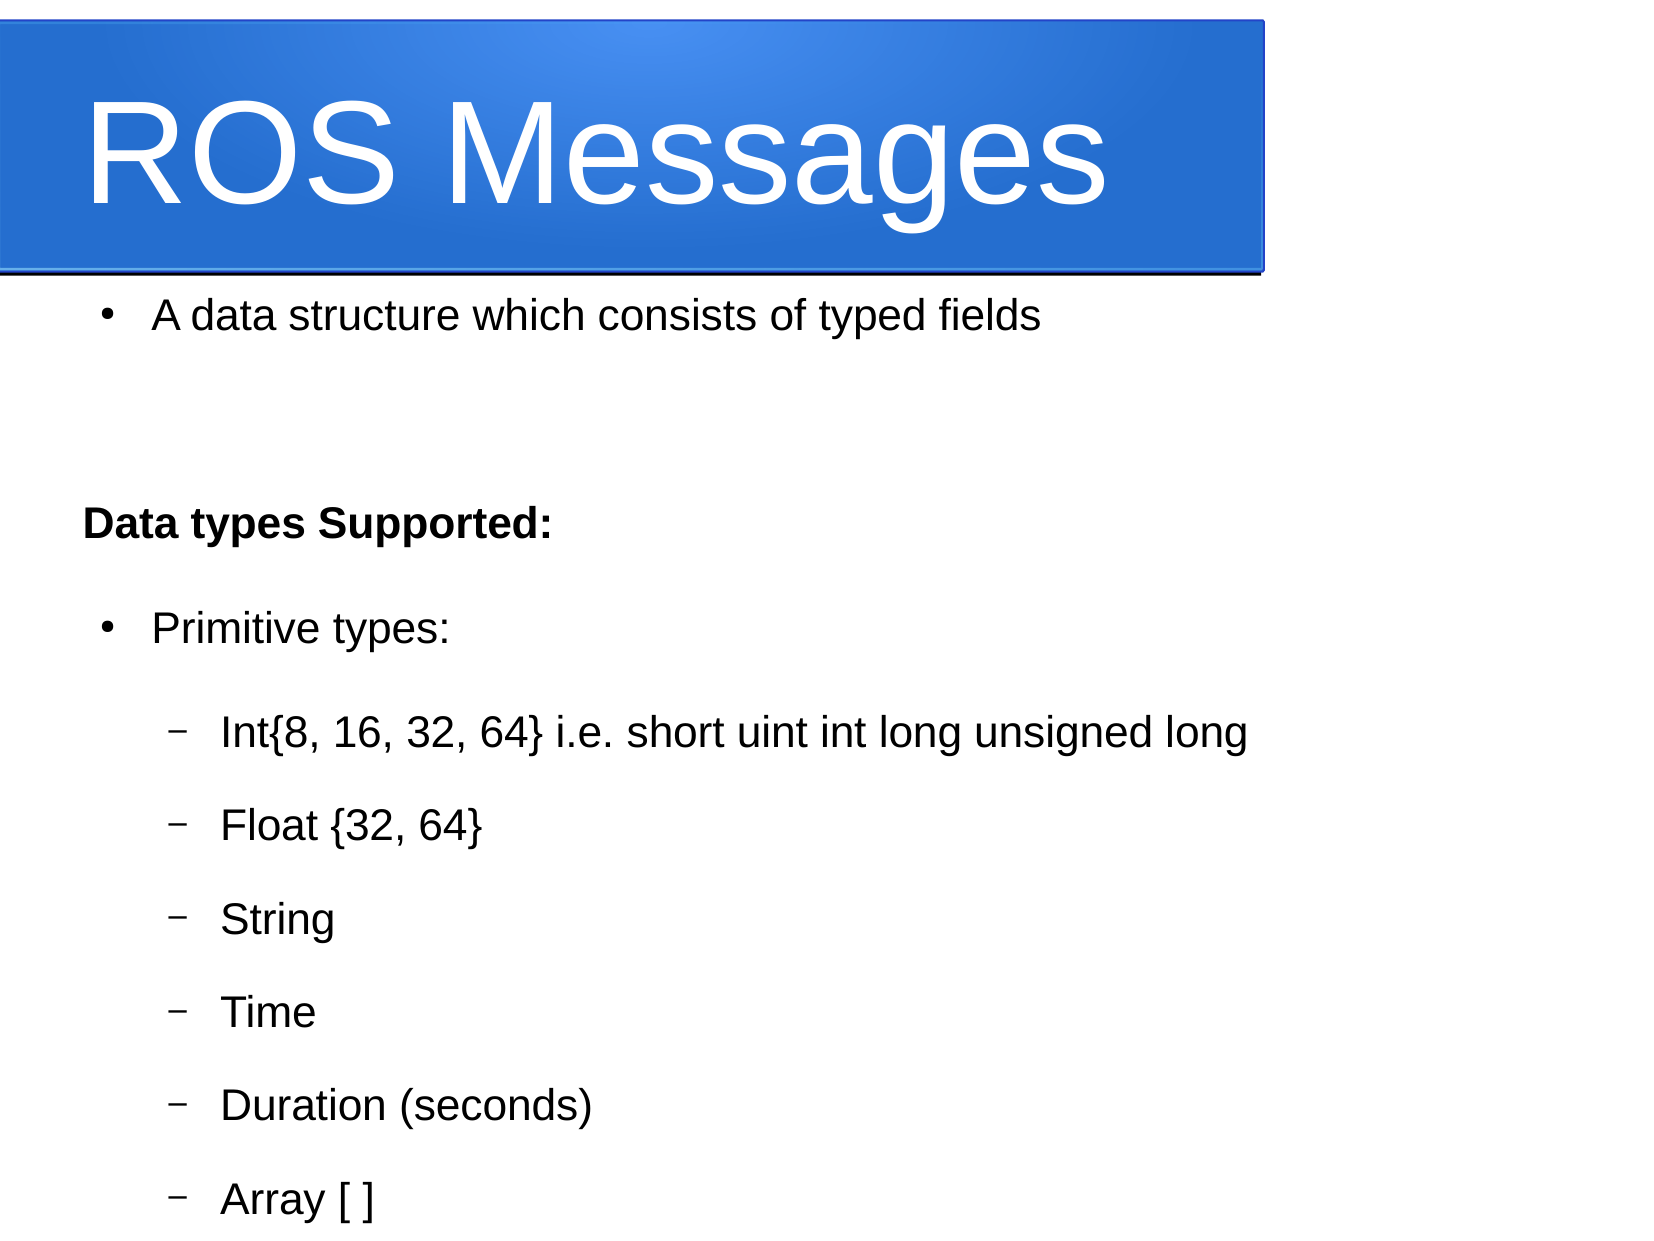

# ROS Messages
A data structure which consists of typed fields
Data types Supported:
Primitive types:
Int{8, 16, 32, 64} i.e. short uint int long unsigned long
Float {32, 64}
String
Time
Duration (seconds)
Array [ ]